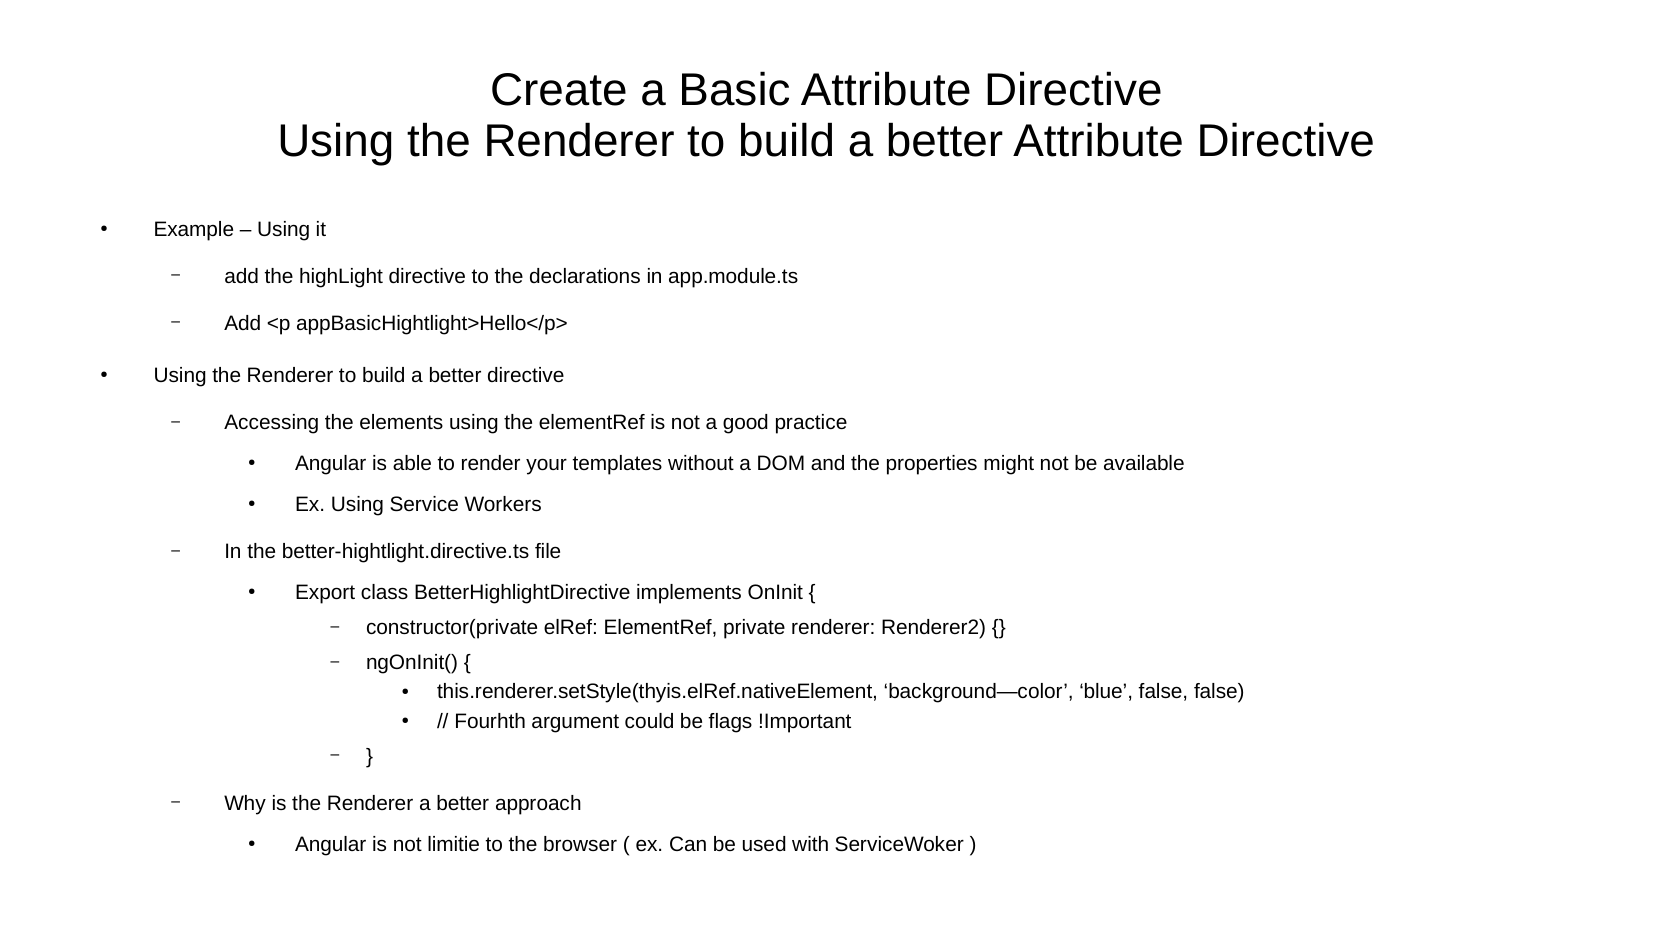

# Create a Basic Attribute Directive Using the Renderer to build a better Attribute Directive
Example – Using it
add the highLight directive to the declarations in app.module.ts
Add <p appBasicHightlight>Hello</p>
Using the Renderer to build a better directive
Accessing the elements using the elementRef is not a good practice
Angular is able to render your templates without a DOM and the properties might not be available
Ex. Using Service Workers
In the better-hightlight.directive.ts file
Export class BetterHighlightDirective implements OnInit {
constructor(private elRef: ElementRef, private renderer: Renderer2) {}
ngOnInit() {
this.renderer.setStyle(thyis.elRef.nativeElement, ‘background—color’, ‘blue’, false, false)
// Fourhth argument could be flags !Important
}
Why is the Renderer a better approach
Angular is not limitie to the browser ( ex. Can be used with ServiceWoker )